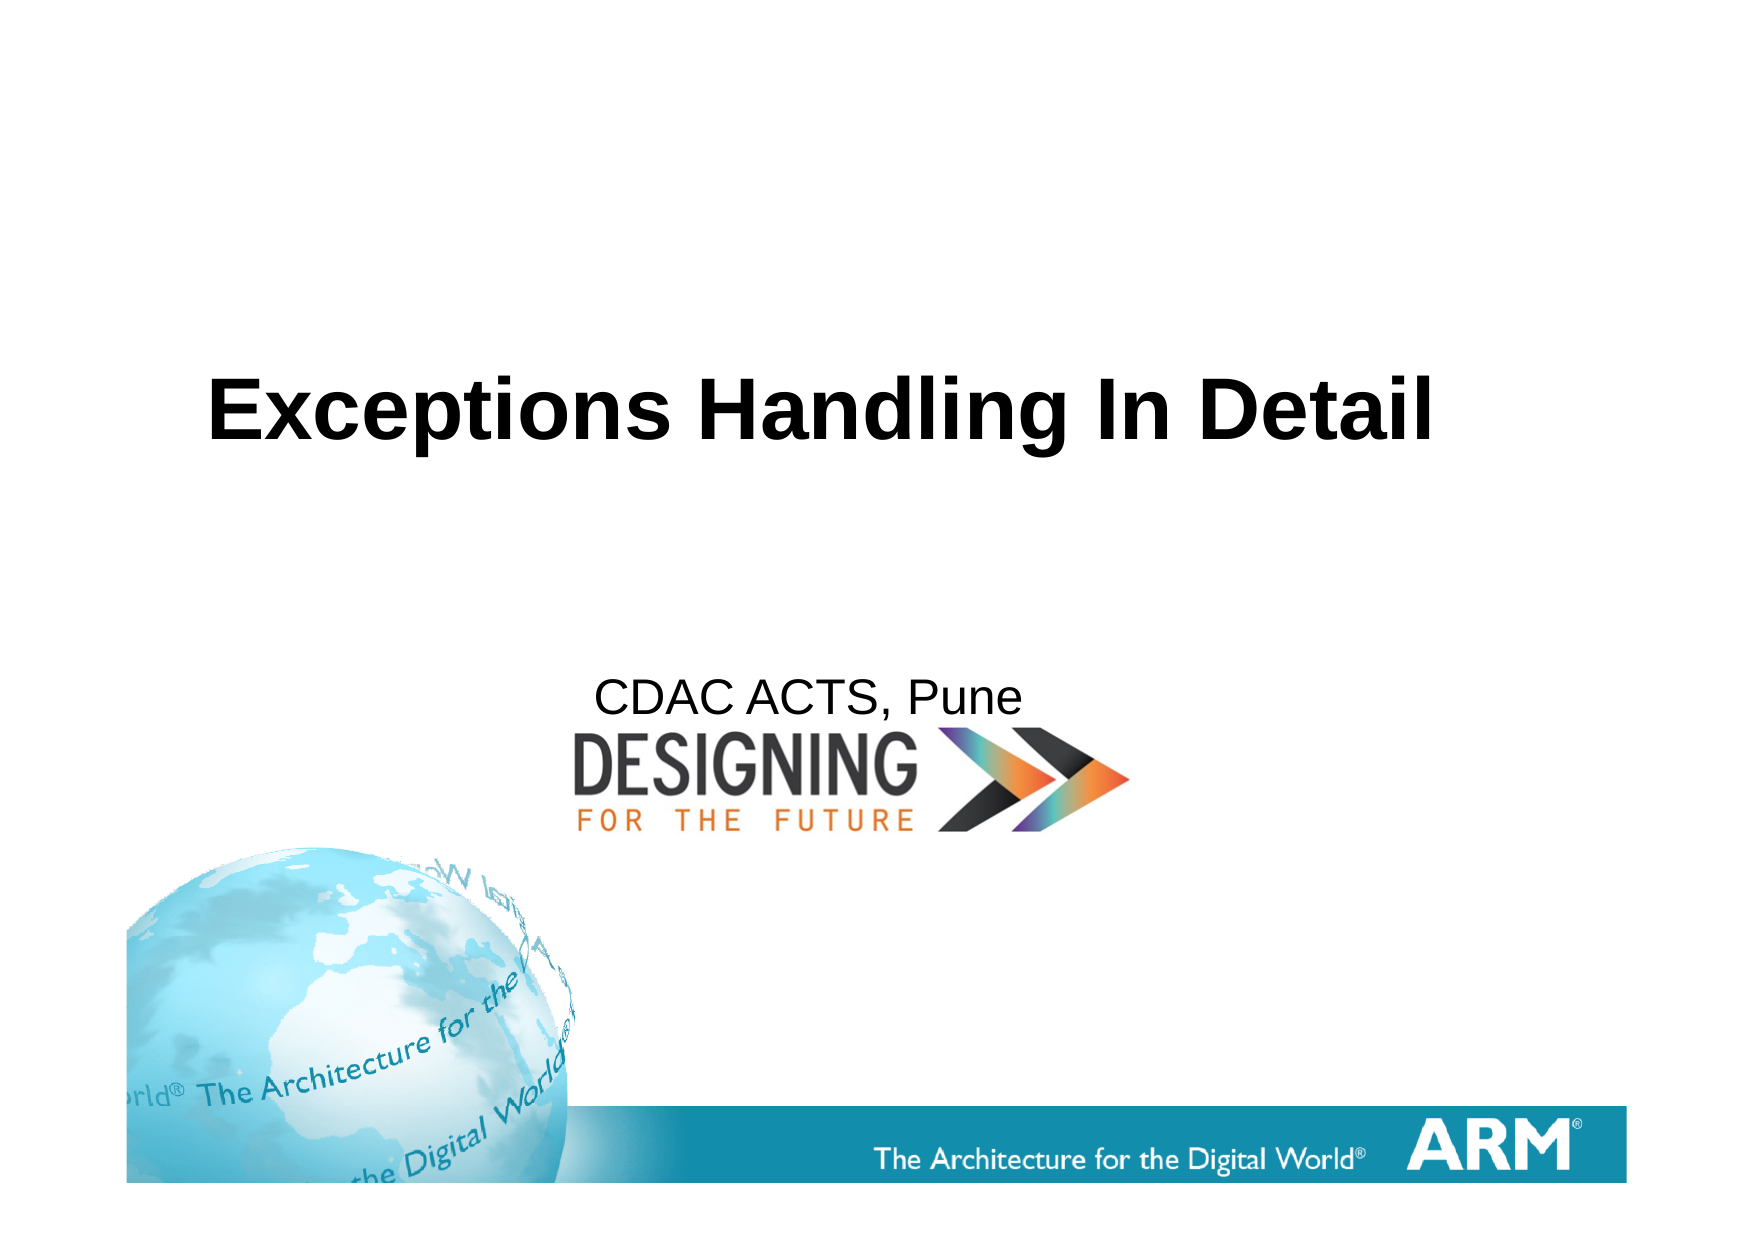

# Exceptions Handling In Detail
CDAC ACTS, Pune